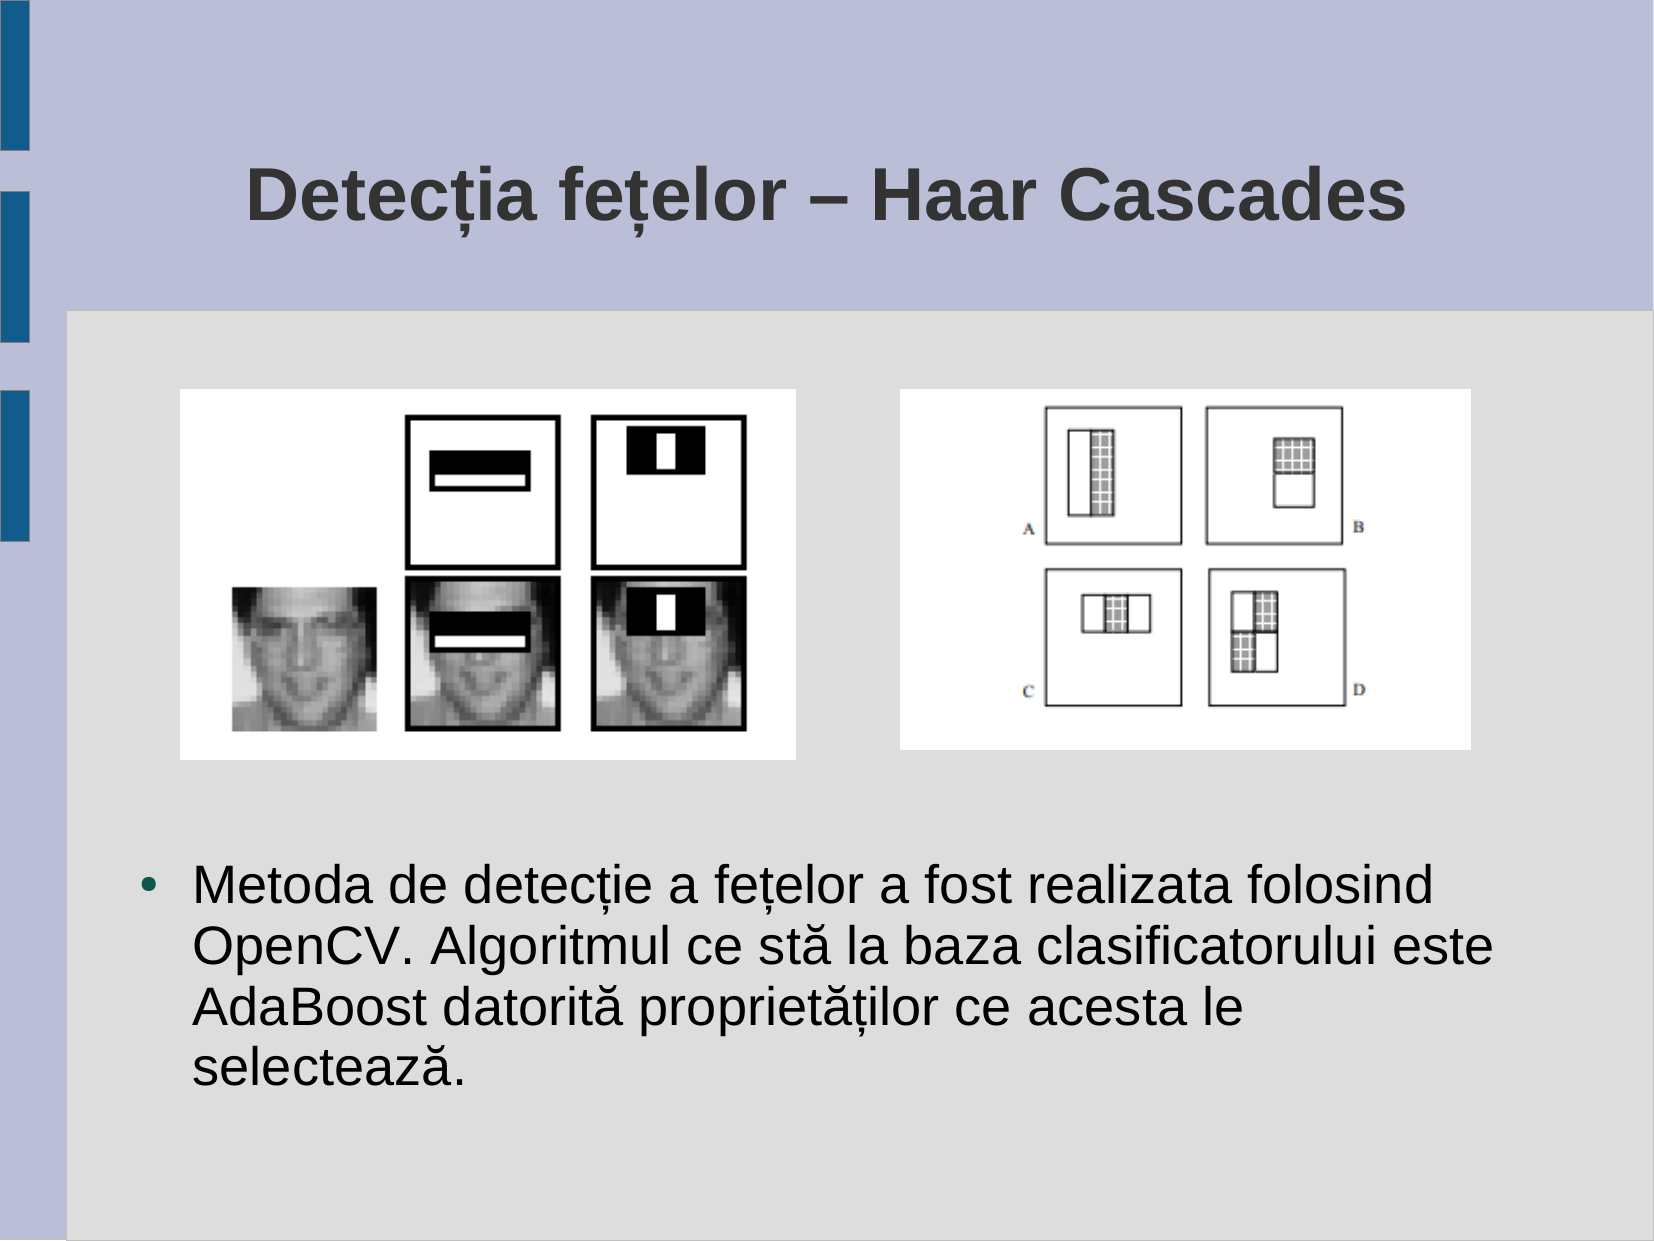

# Detecția fețelor – Haar Cascades
Metoda de detecție a fețelor a fost realizata folosind OpenCV. Algoritmul ce stă la baza clasificatorului este AdaBoost datorită proprietăților ce acesta le selectează.